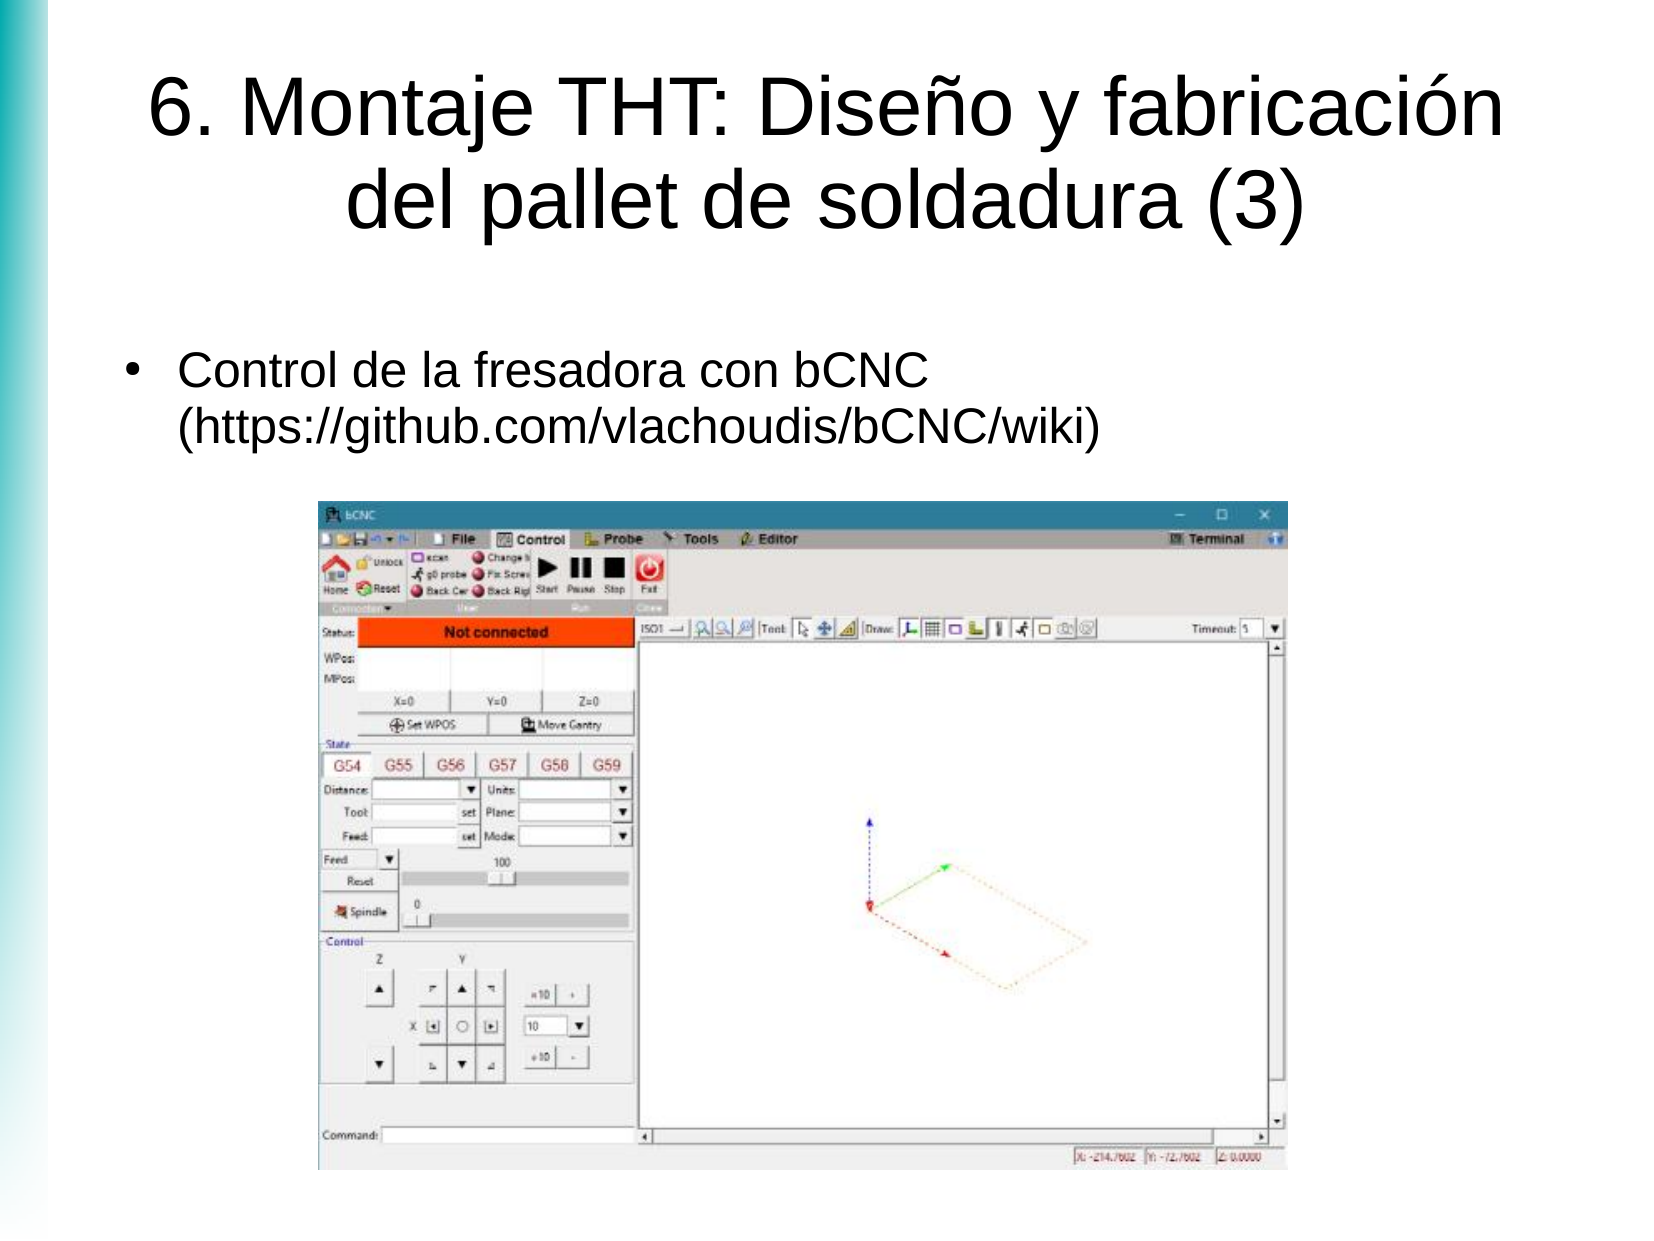

# 6. Montaje THT: Diseño y fabricación del pallet de soldadura (3)
Control de la fresadora con bCNC (https://github.com/vlachoudis/bCNC/wiki)